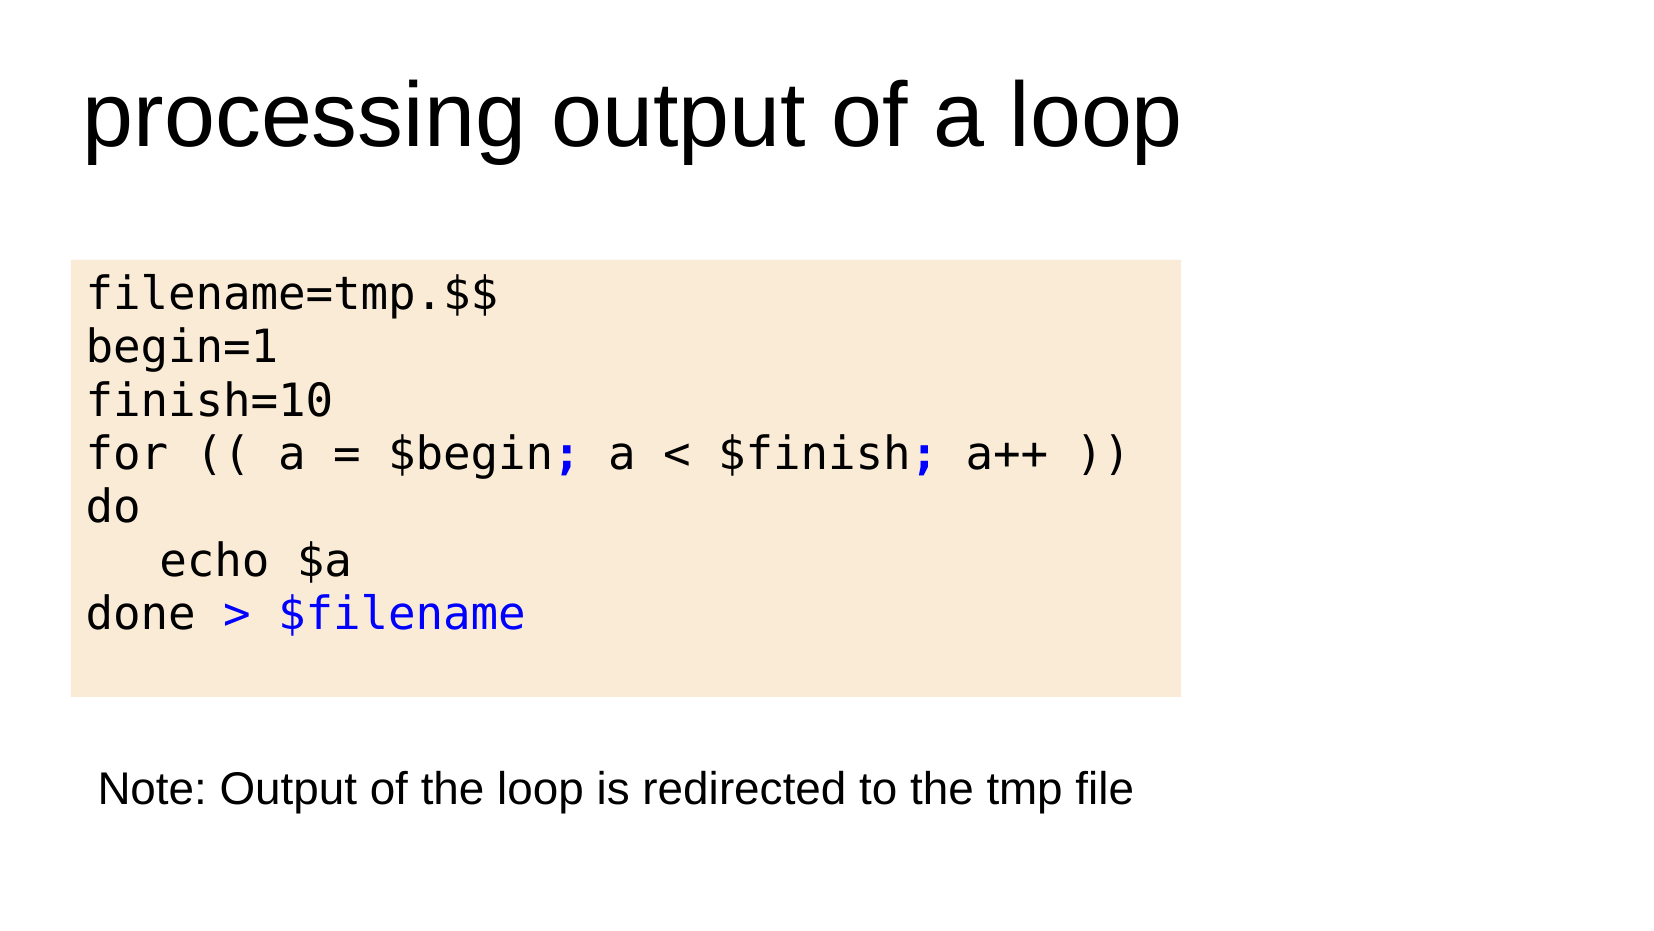

# processing output of a loop
filename=tmp.$$
begin=1
finish=10
for (( a = $begin; a < $finish; a++ ))
do
	echo $a
done > $filename
Note: Output of the loop is redirected to the tmp file